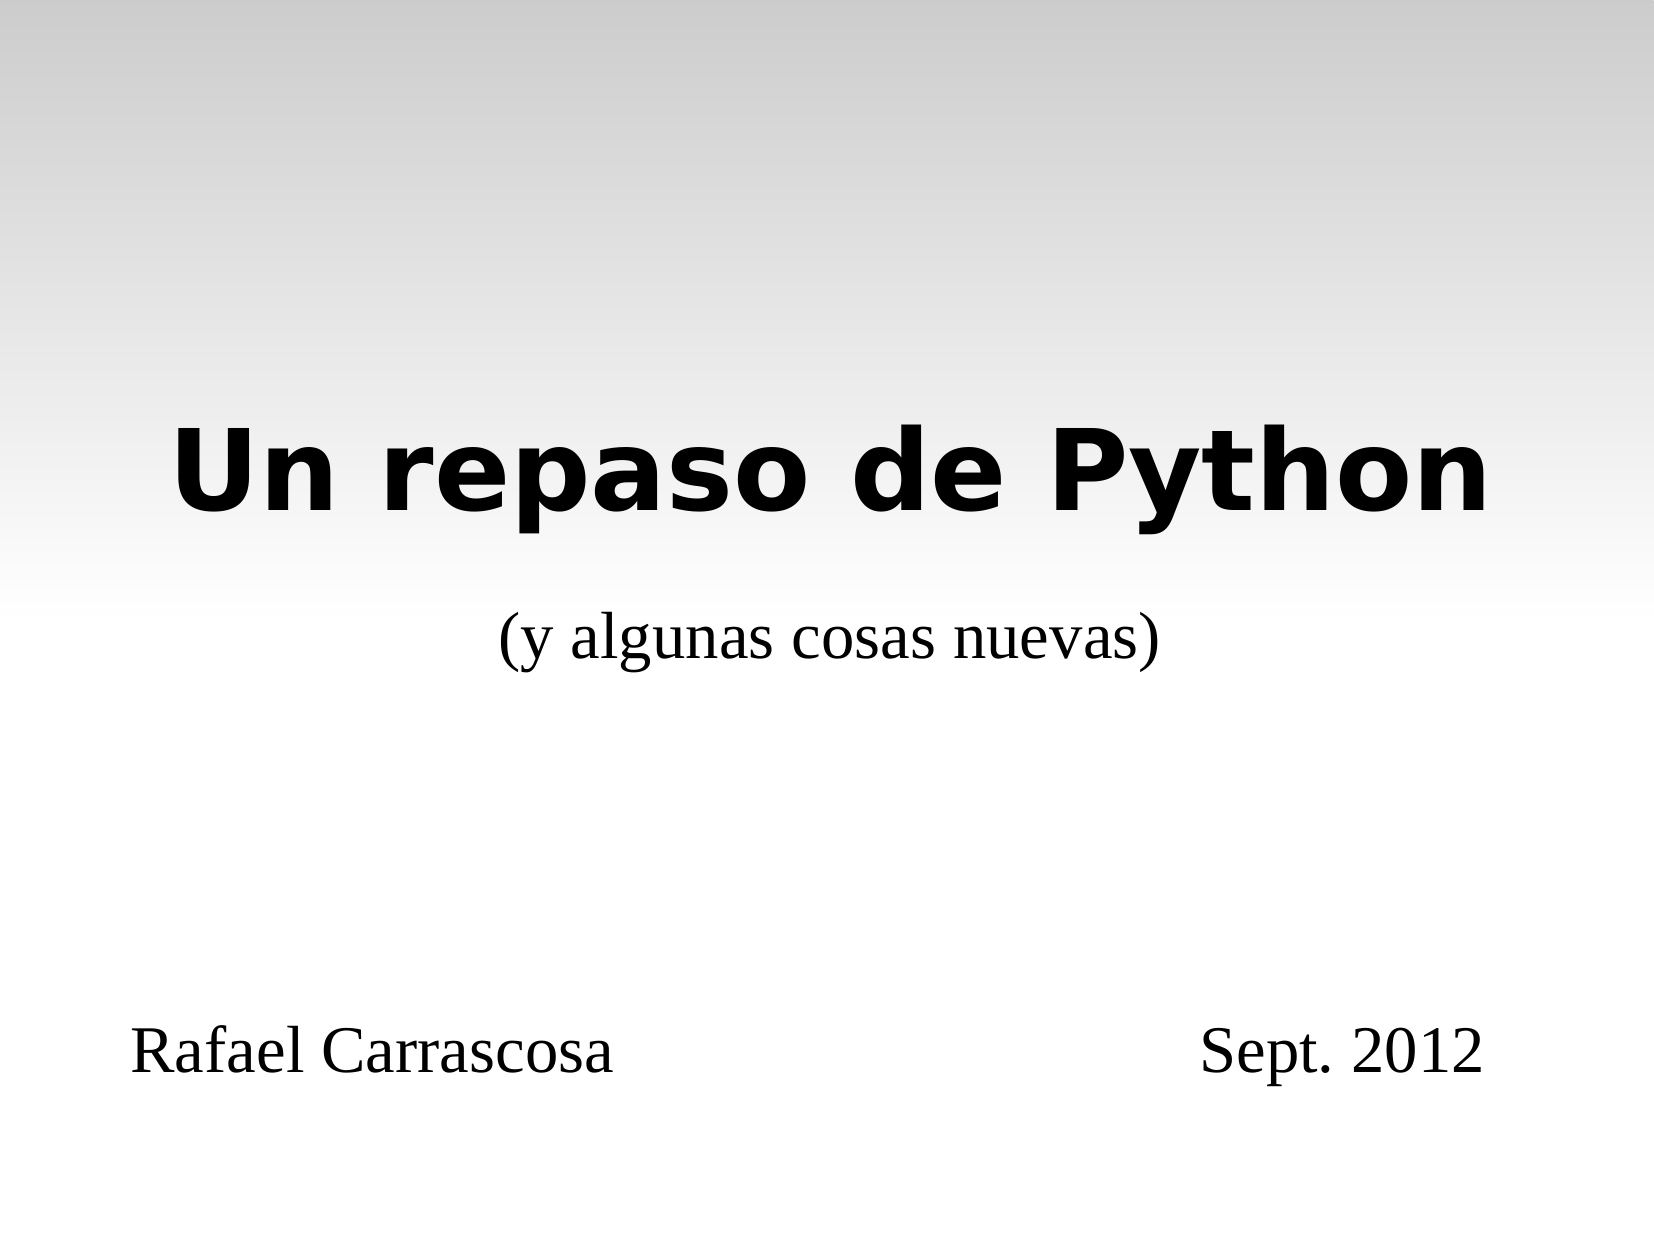

# Un repaso de Python
(y algunas cosas nuevas)
Rafael Carrascosa Sept. 2012